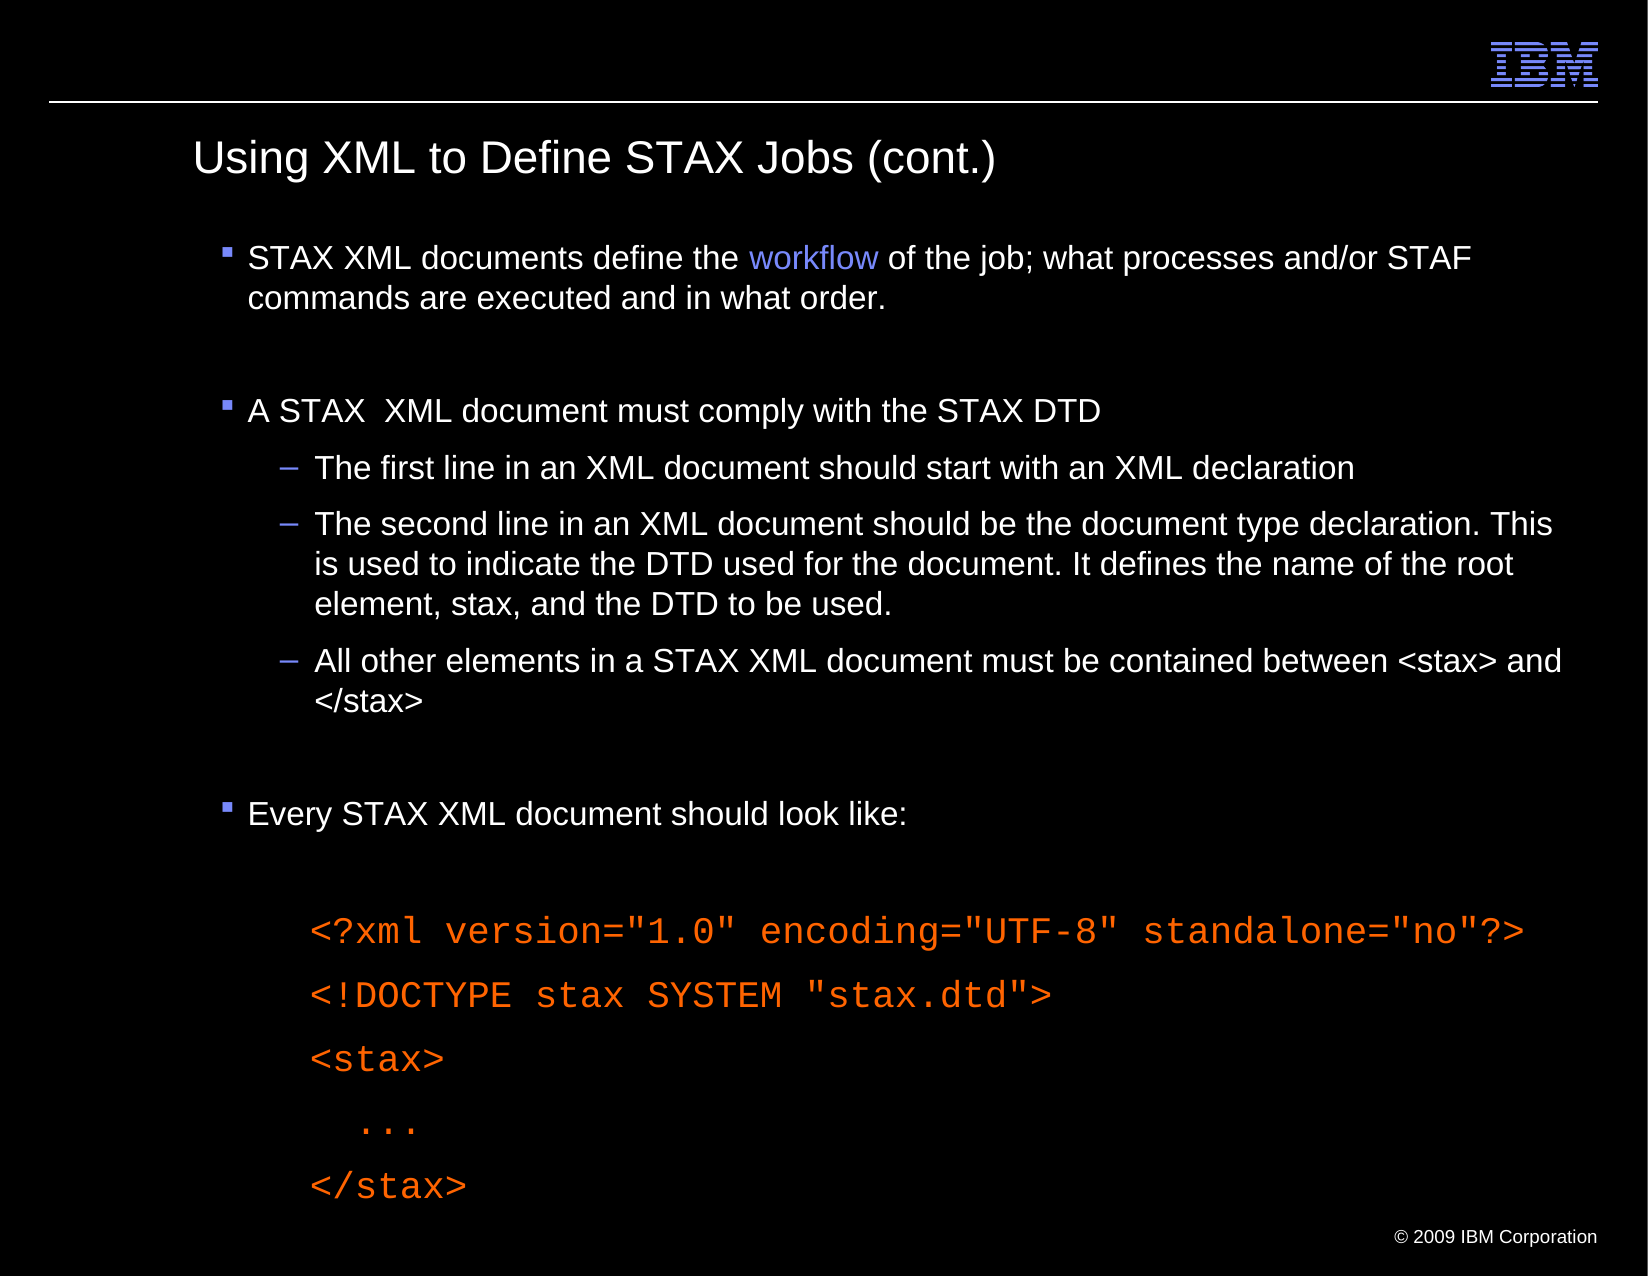

# Using XML to Define STAX Jobs (cont.)
STAX XML documents define the workflow of the job; what processes and/or STAF commands are executed and in what order.
A STAX XML document must comply with the STAX DTD
The first line in an XML document should start with an XML declaration
The second line in an XML document should be the document type declaration. This is used to indicate the DTD used for the document. It defines the name of the root element, stax, and the DTD to be used.
All other elements in a STAX XML document must be contained between <stax> and </stax>
Every STAX XML document should look like:
 <?xml version="1.0" encoding="UTF-8" standalone="no"?>
 <!DOCTYPE stax SYSTEM "stax.dtd">
 <stax>
 ...
 </stax>